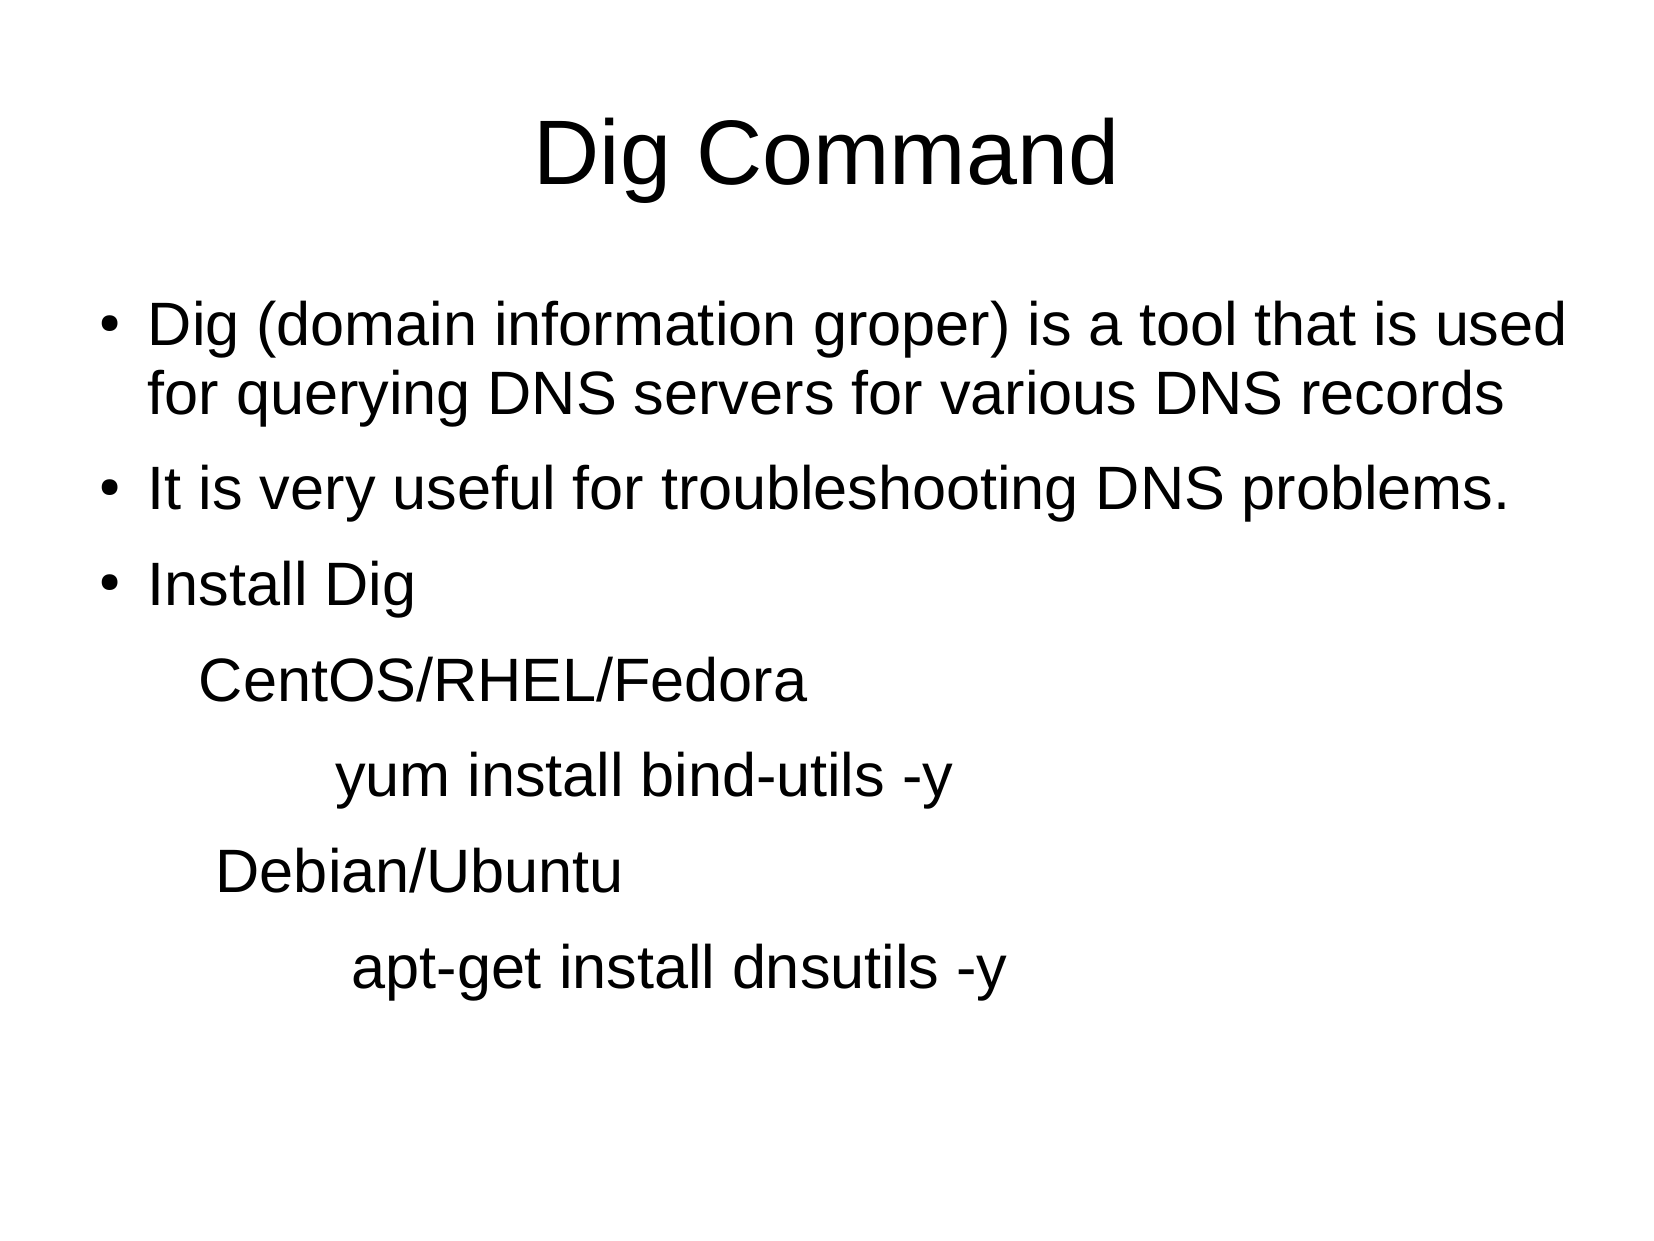

# Dig Command
Dig (domain information groper) is a tool that is used for querying DNS servers for various DNS records
It is very useful for troubleshooting DNS problems.
Install Dig
 CentOS/RHEL/Fedora
 yum install bind-utils -y
 Debian/Ubuntu
 apt-get install dnsutils -y